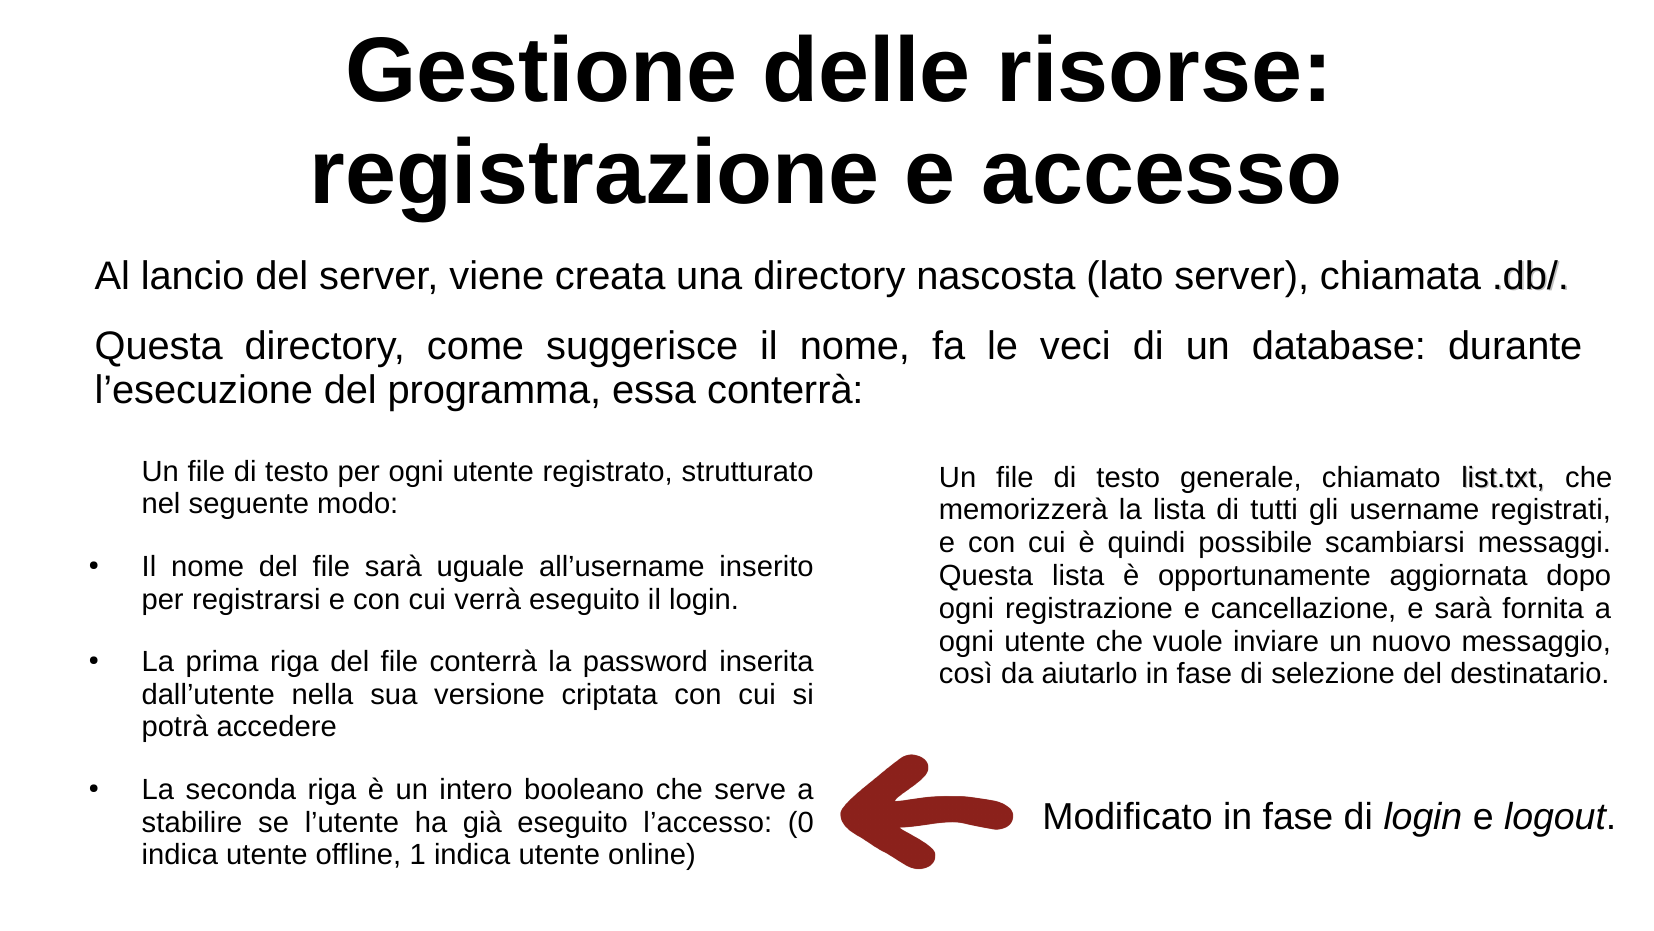

# Gestione delle risorse: registrazione e accesso
Al lancio del server, viene creata una directory nascosta (lato server), chiamata .db/.
Questa directory, come suggerisce il nome, fa le veci di un database: durante l’esecuzione del programma, essa conterrà:
Un file di testo per ogni utente registrato, strutturato nel seguente modo:
Il nome del file sarà uguale all’username inserito per registrarsi e con cui verrà eseguito il login.
La prima riga del file conterrà la password inserita dall’utente nella sua versione criptata con cui si potrà accedere
La seconda riga è un intero booleano che serve a stabilire se l’utente ha già eseguito l’accesso: (0 indica utente offline, 1 indica utente online)
Un file di testo generale, chiamato list.txt, che memorizzerà la lista di tutti gli username registrati, e con cui è quindi possibile scambiarsi messaggi. Questa lista è opportunamente aggiornata dopo ogni registrazione e cancellazione, e sarà fornita a ogni utente che vuole inviare un nuovo messaggio, così da aiutarlo in fase di selezione del destinatario.
Modificato in fase di login e logout.